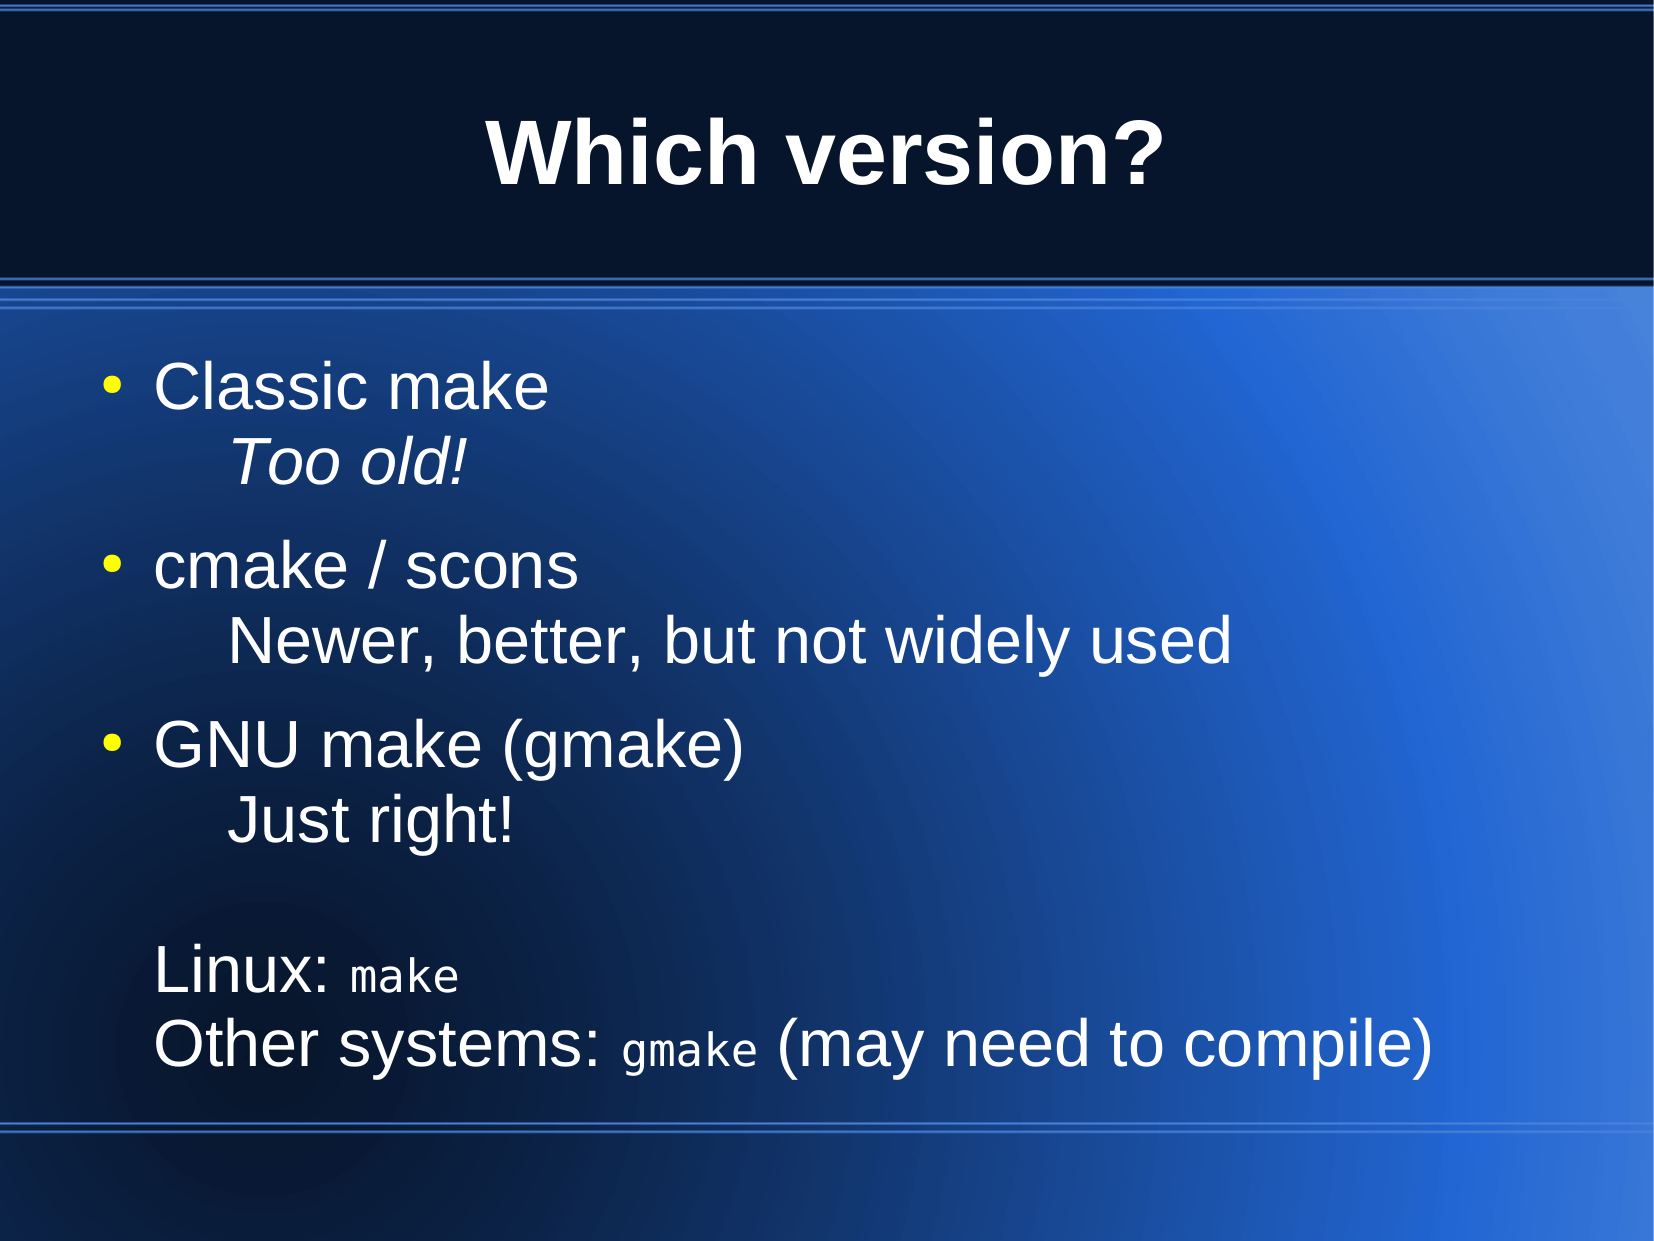

# Which version?
Classic make
	Too old!
cmake / scons
	Newer, better, but not widely used
GNU make (gmake)
	Just right!
Linux: make
Other systems: gmake (may need to compile)